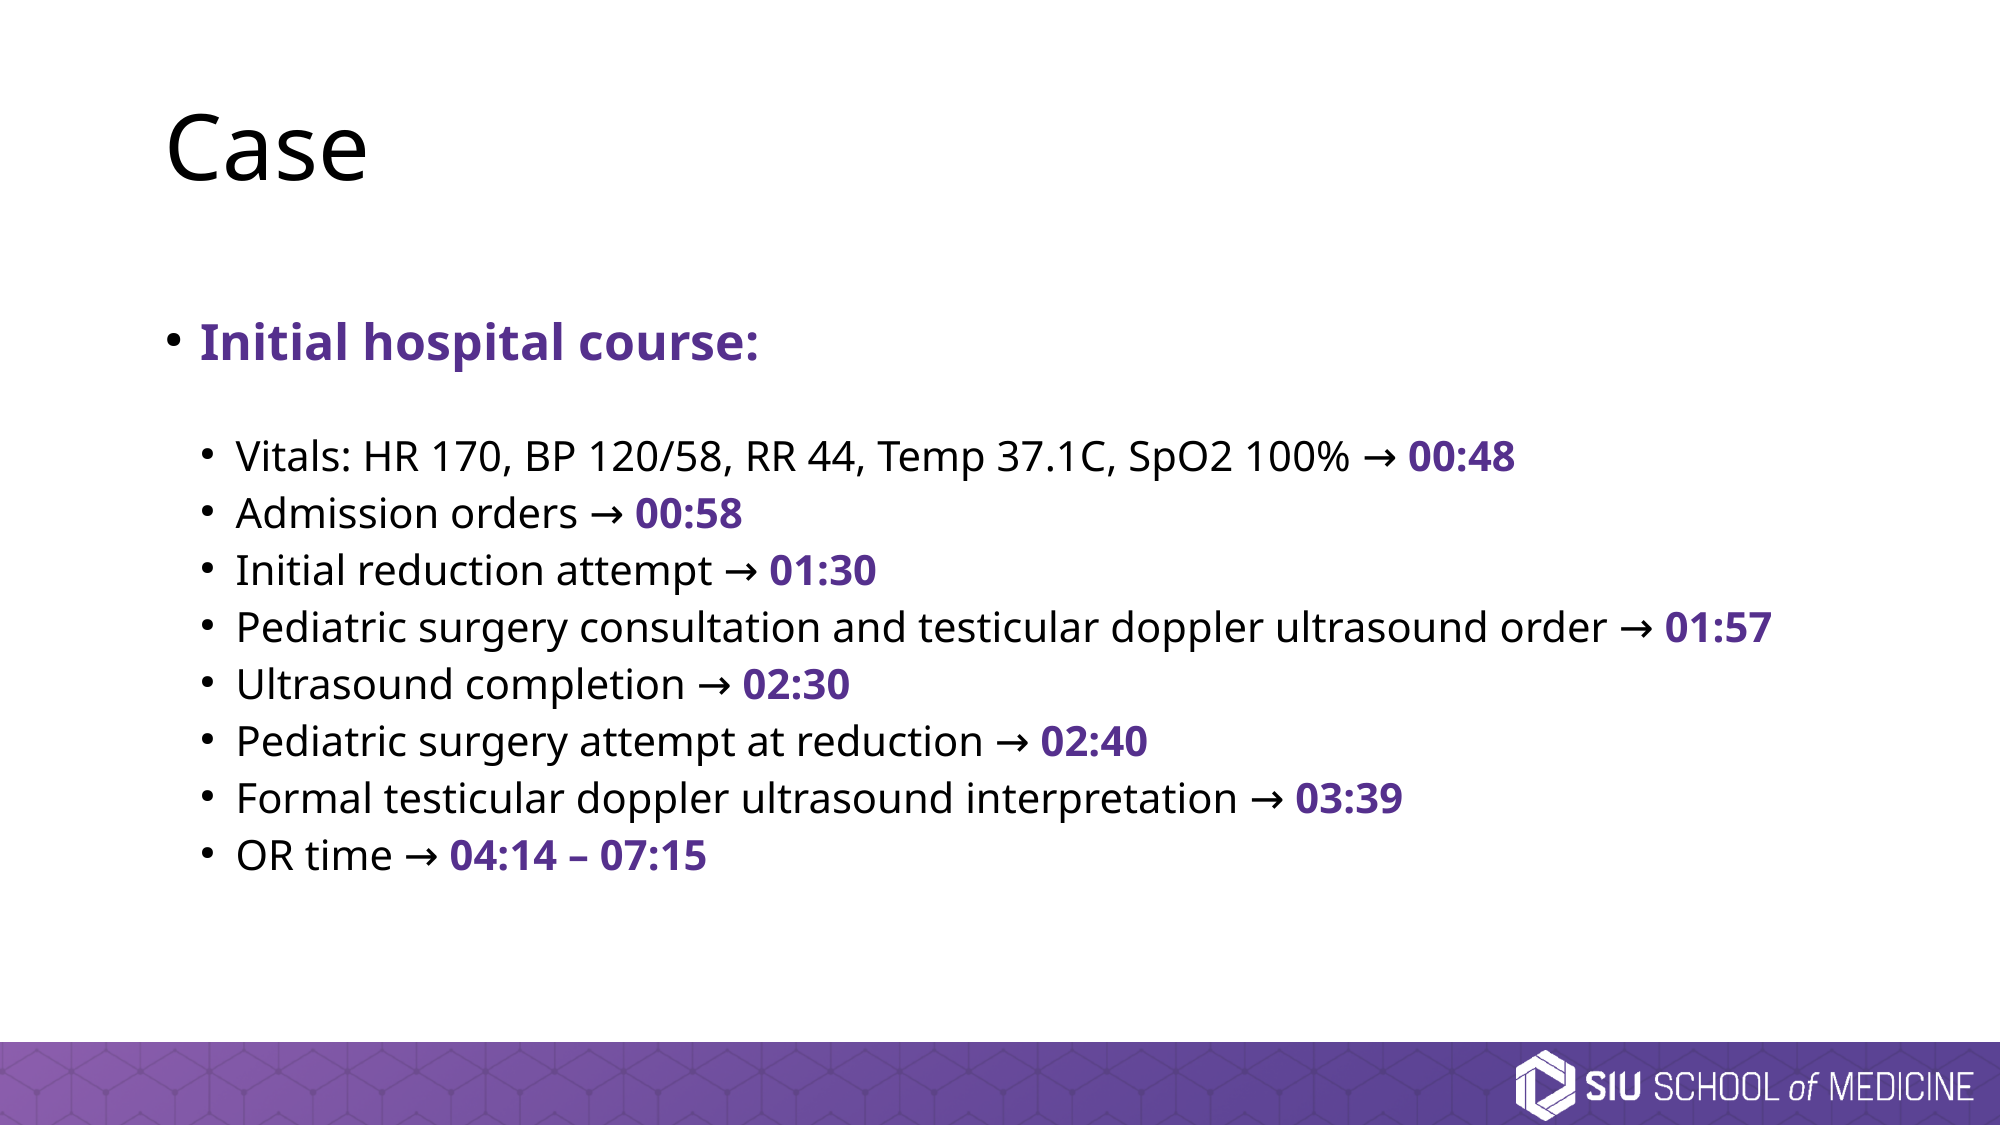

Case
Initial hospital course:
Vitals: HR 170, BP 120/58, RR 44, Temp 37.1C, SpO2 100% → 00:48
Admission orders → 00:58
Initial reduction attempt → 01:30
Pediatric surgery consultation and testicular doppler ultrasound order → 01:57
Ultrasound completion → 02:30
Pediatric surgery attempt at reduction → 02:40
Formal testicular doppler ultrasound interpretation → 03:39
OR time → 04:14 – 07:15